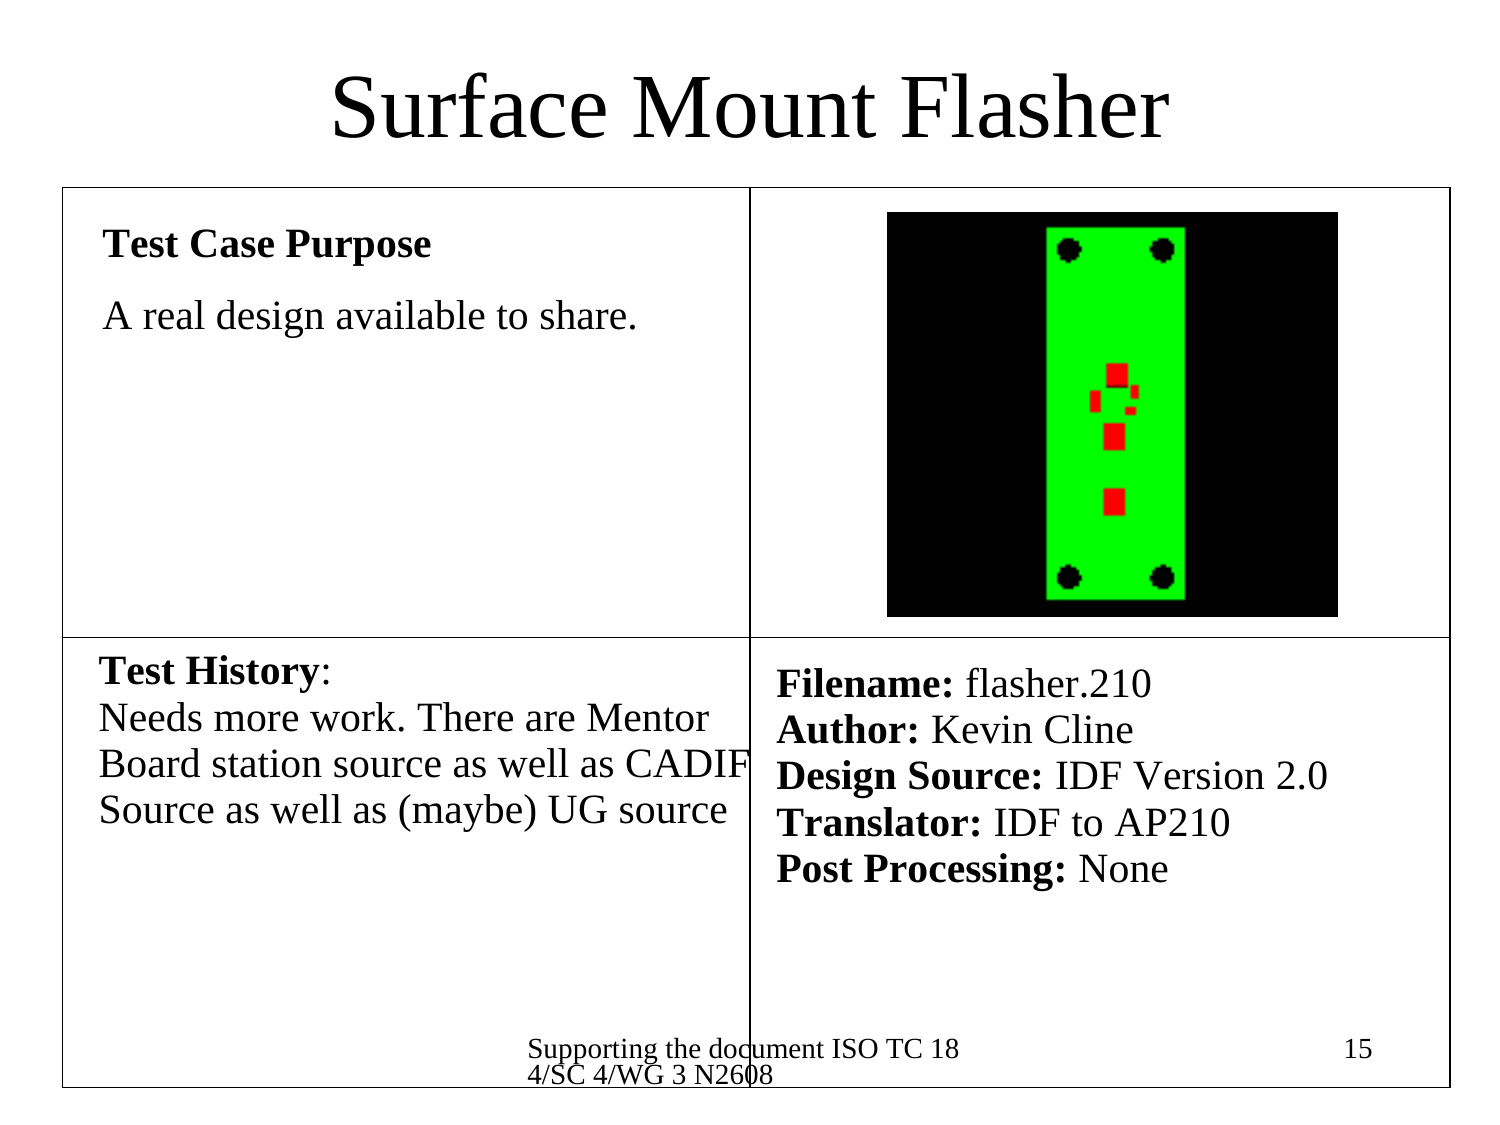

# Surface Mount Flasher
Test Case Purpose
A real design available to share.
Test History:
Needs more work. There are Mentor
Board station source as well as CADIF
Source as well as (maybe) UG source
Filename: flasher.210
Author: Kevin Cline
Design Source: IDF Version 2.0
Translator: IDF to AP210
Post Processing: None
Supporting the document ISO TC 184/SC 4/WG 3 N2608
15